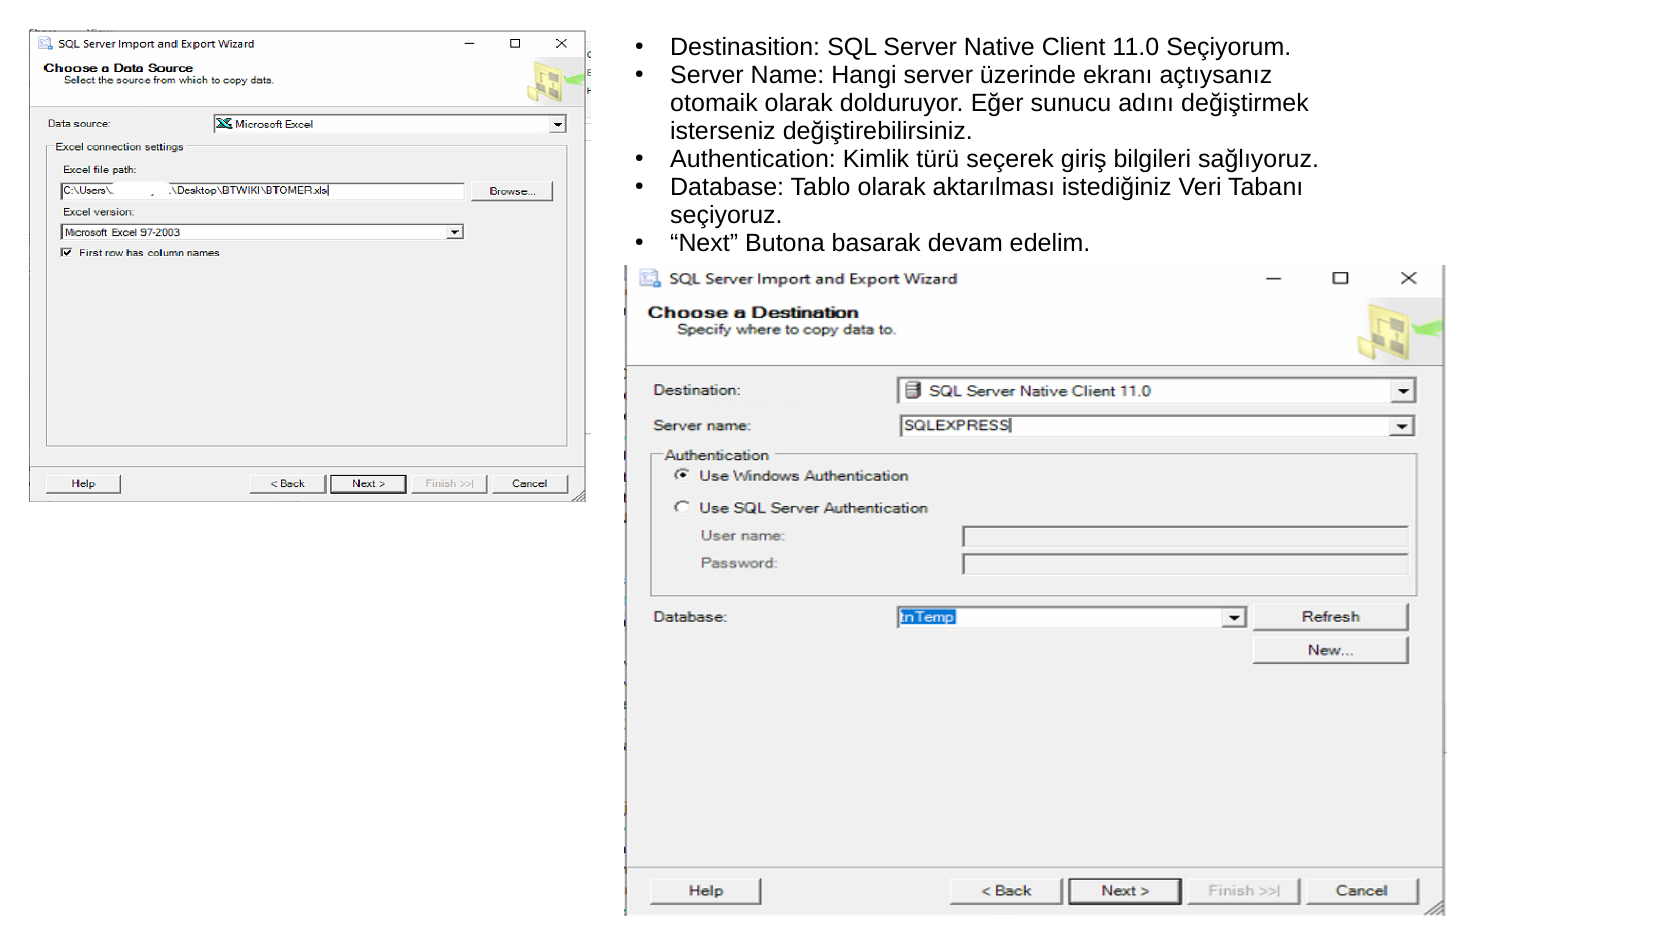

Destinasition: SQL Server Native Client 11.0 Seçiyorum.
Server Name: Hangi server üzerinde ekranı açtıysanız otomaik olarak dolduruyor. Eğer sunucu adını değiştirmek isterseniz değiştirebilirsiniz.
Authentication: Kimlik türü seçerek giriş bilgileri sağlıyoruz.
Database: Tablo olarak aktarılması istediğiniz Veri Tabanı seçiyoruz.
“Next” Butona basarak devam edelim.
#